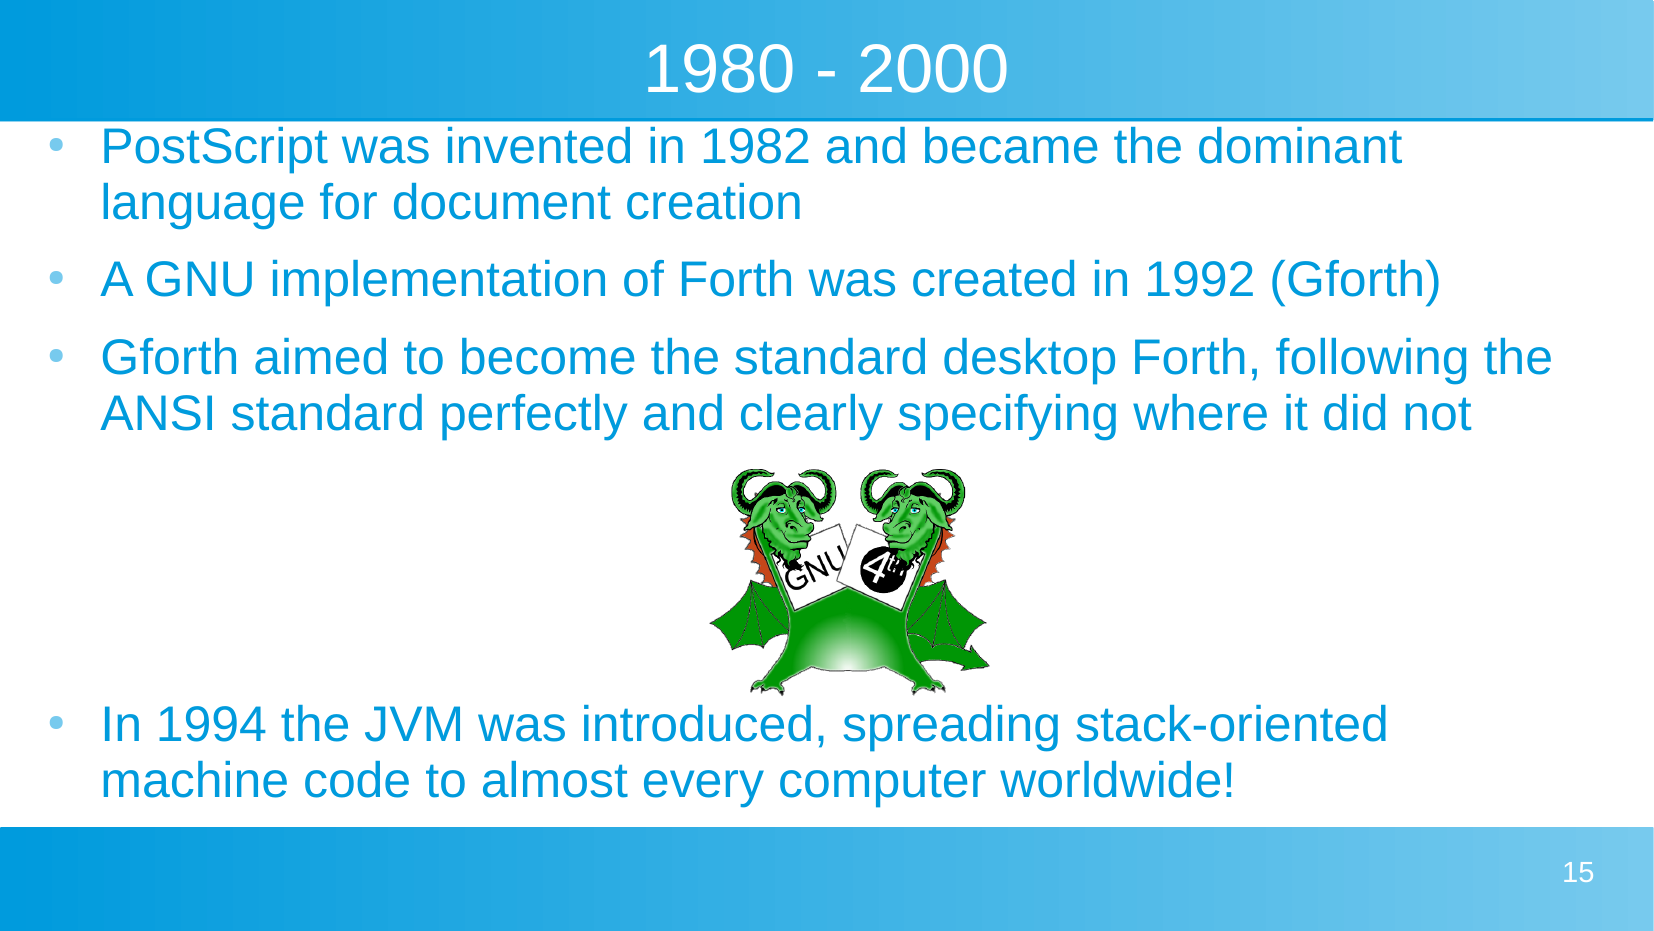

# 1980 - 2000
PostScript was invented in 1982 and became the dominant language for document creation
A GNU implementation of Forth was created in 1992 (Gforth)
Gforth aimed to become the standard desktop Forth, following the ANSI standard perfectly and clearly specifying where it did not
In 1994 the JVM was introduced, spreading stack-oriented machine code to almost every computer worldwide!
15